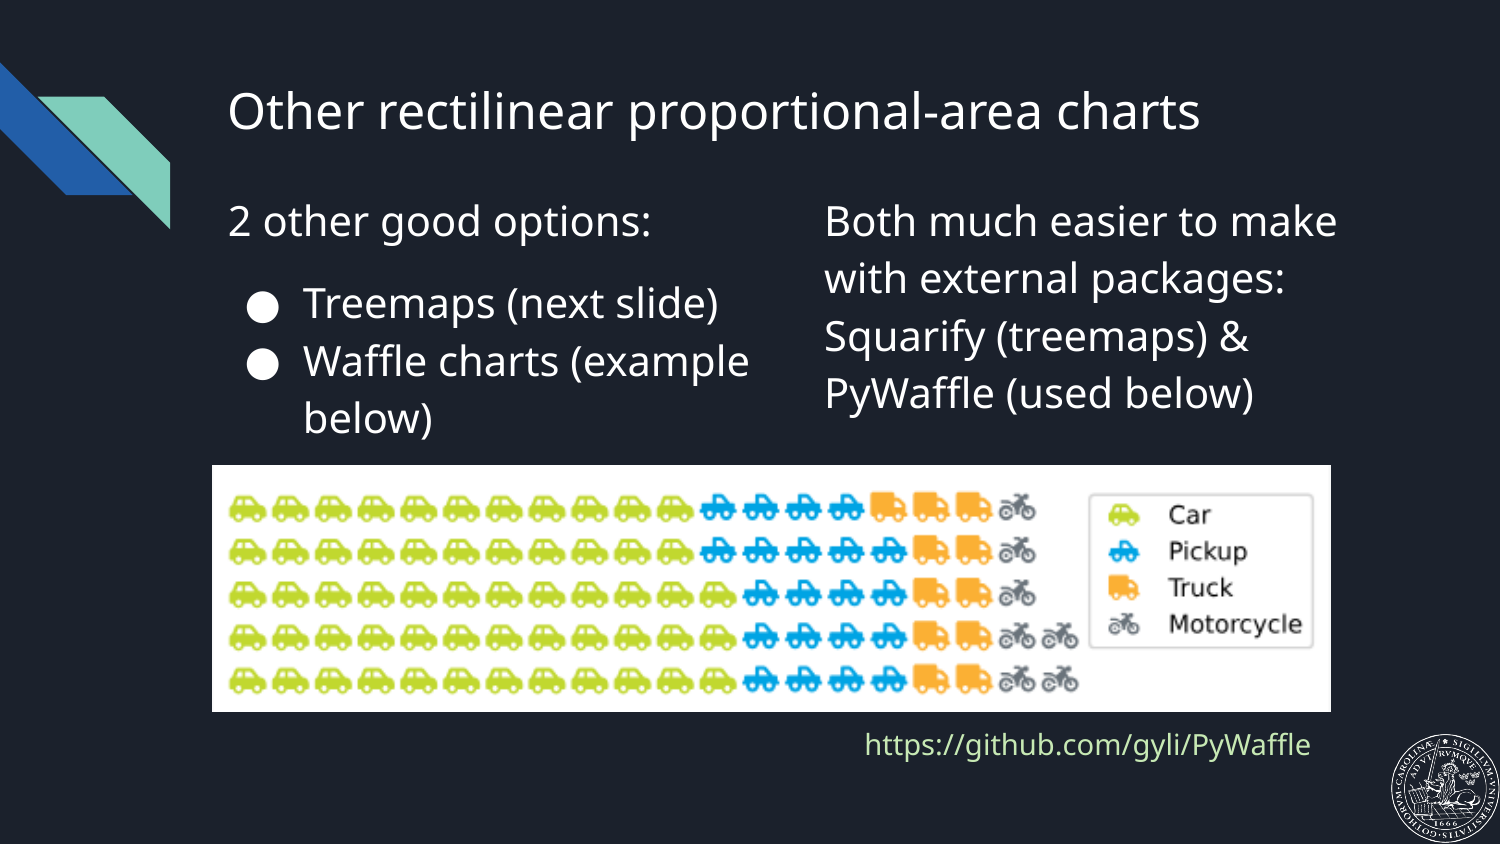

# Other rectilinear proportional-area charts
Both much easier to make with external packages: Squarify (treemaps) & PyWaffle (used below)
2 other good options:
Treemaps (next slide)
Waffle charts (example below)
https://github.com/gyli/PyWaffle